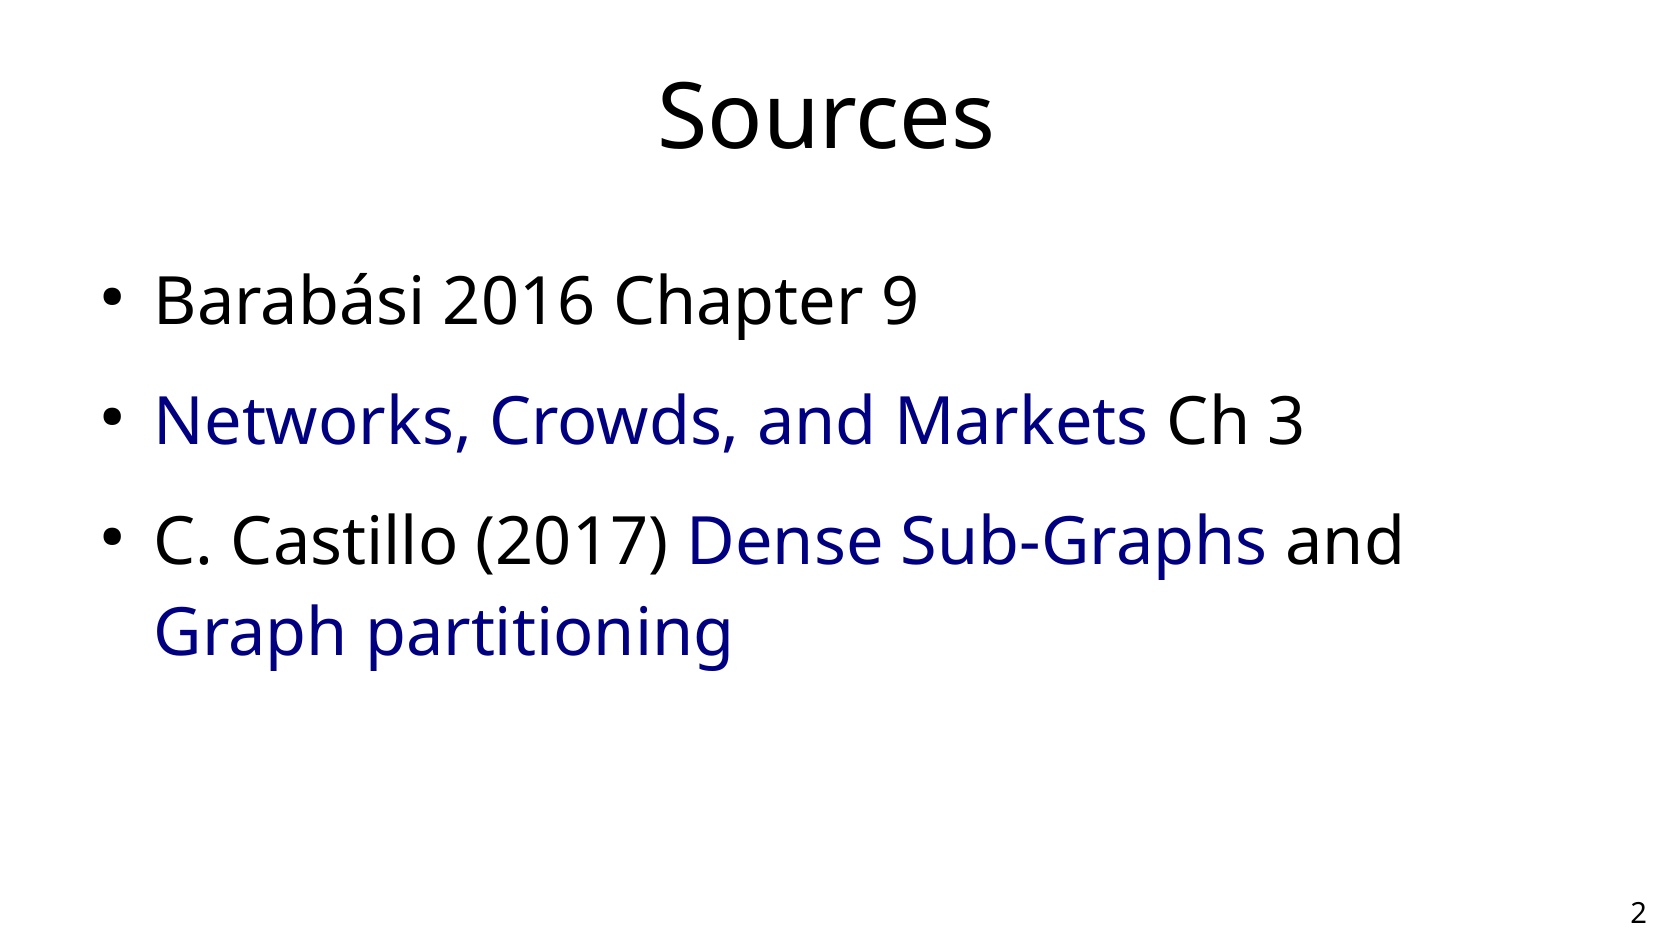

# Sources
Barabási 2016 Chapter 9
Networks, Crowds, and Markets Ch 3
C. Castillo (2017) Dense Sub-Graphs and Graph partitioning
2